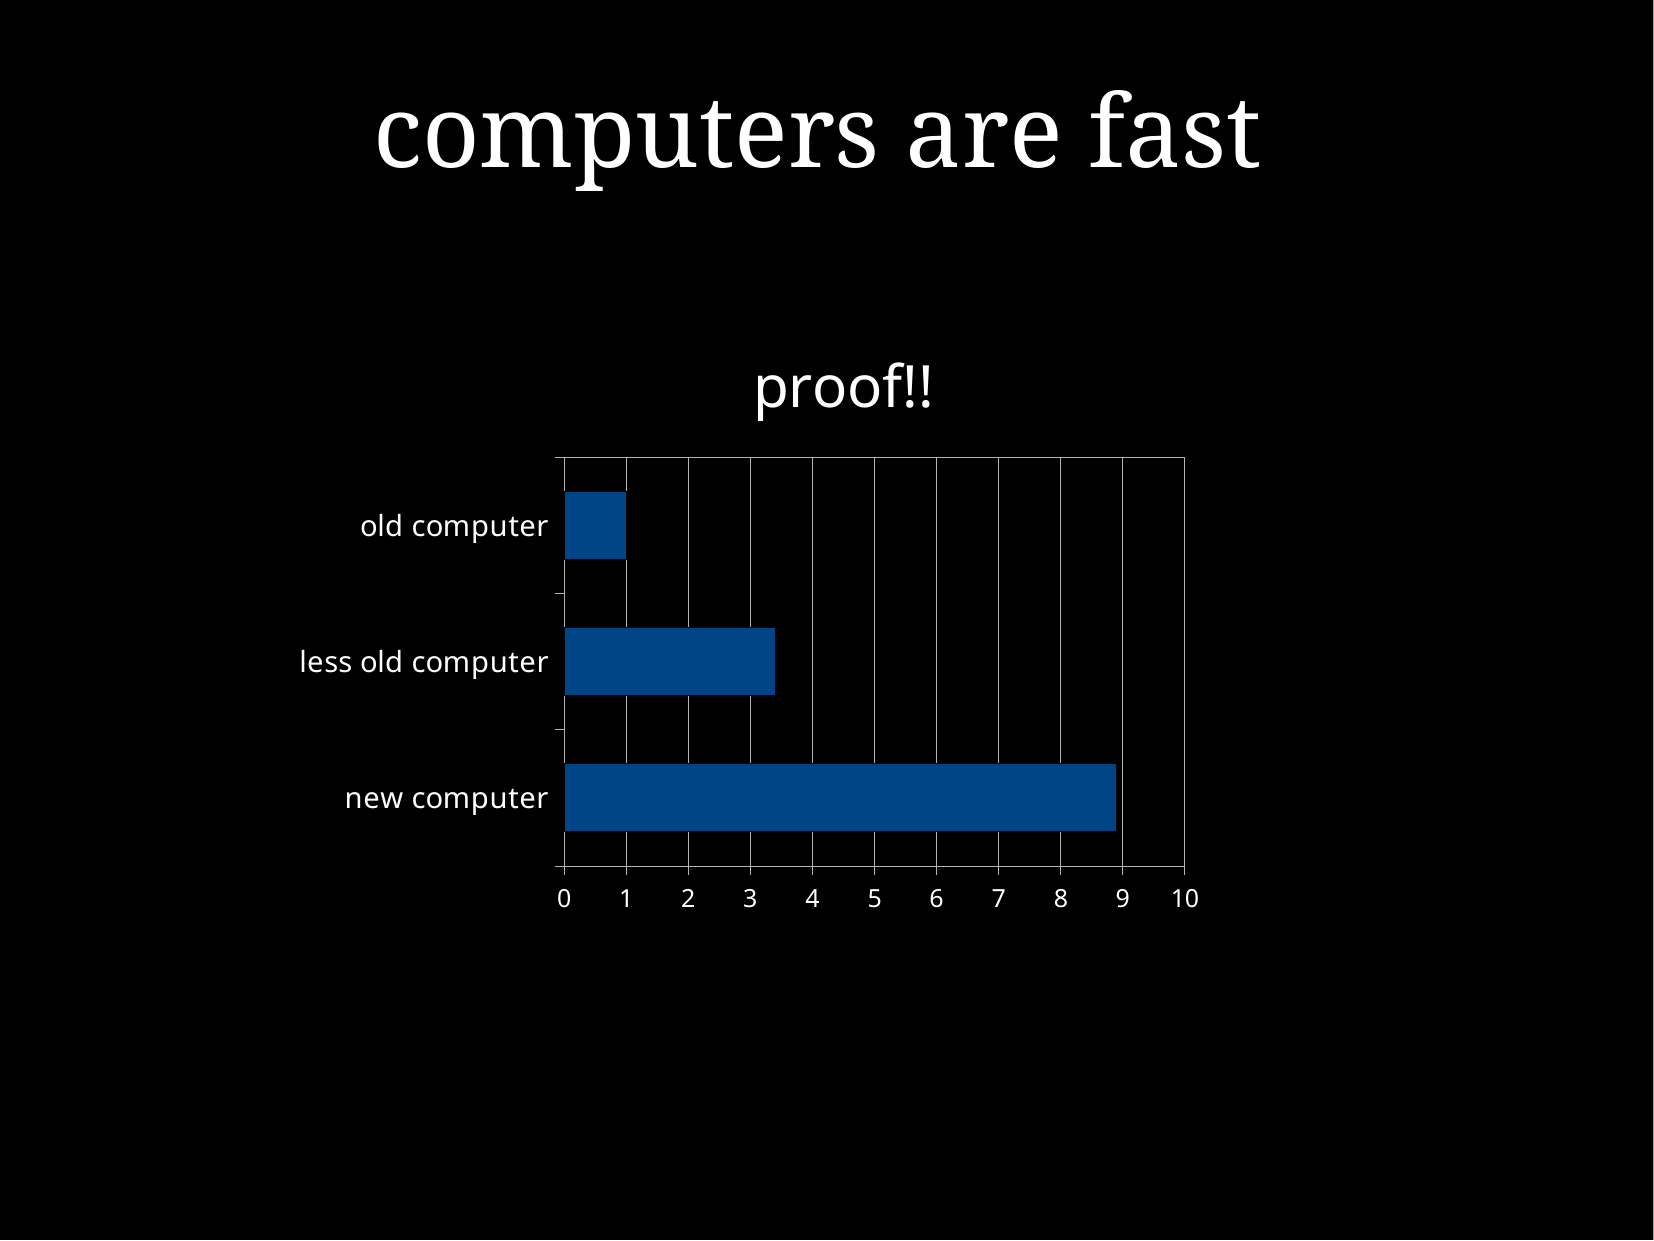

# computers are fast
proof!!
### Chart
| Category | fastness |
|---|---|
| old computer | 1.0 |
| less old computer | 3.4 |
| new computer | 8.9 |